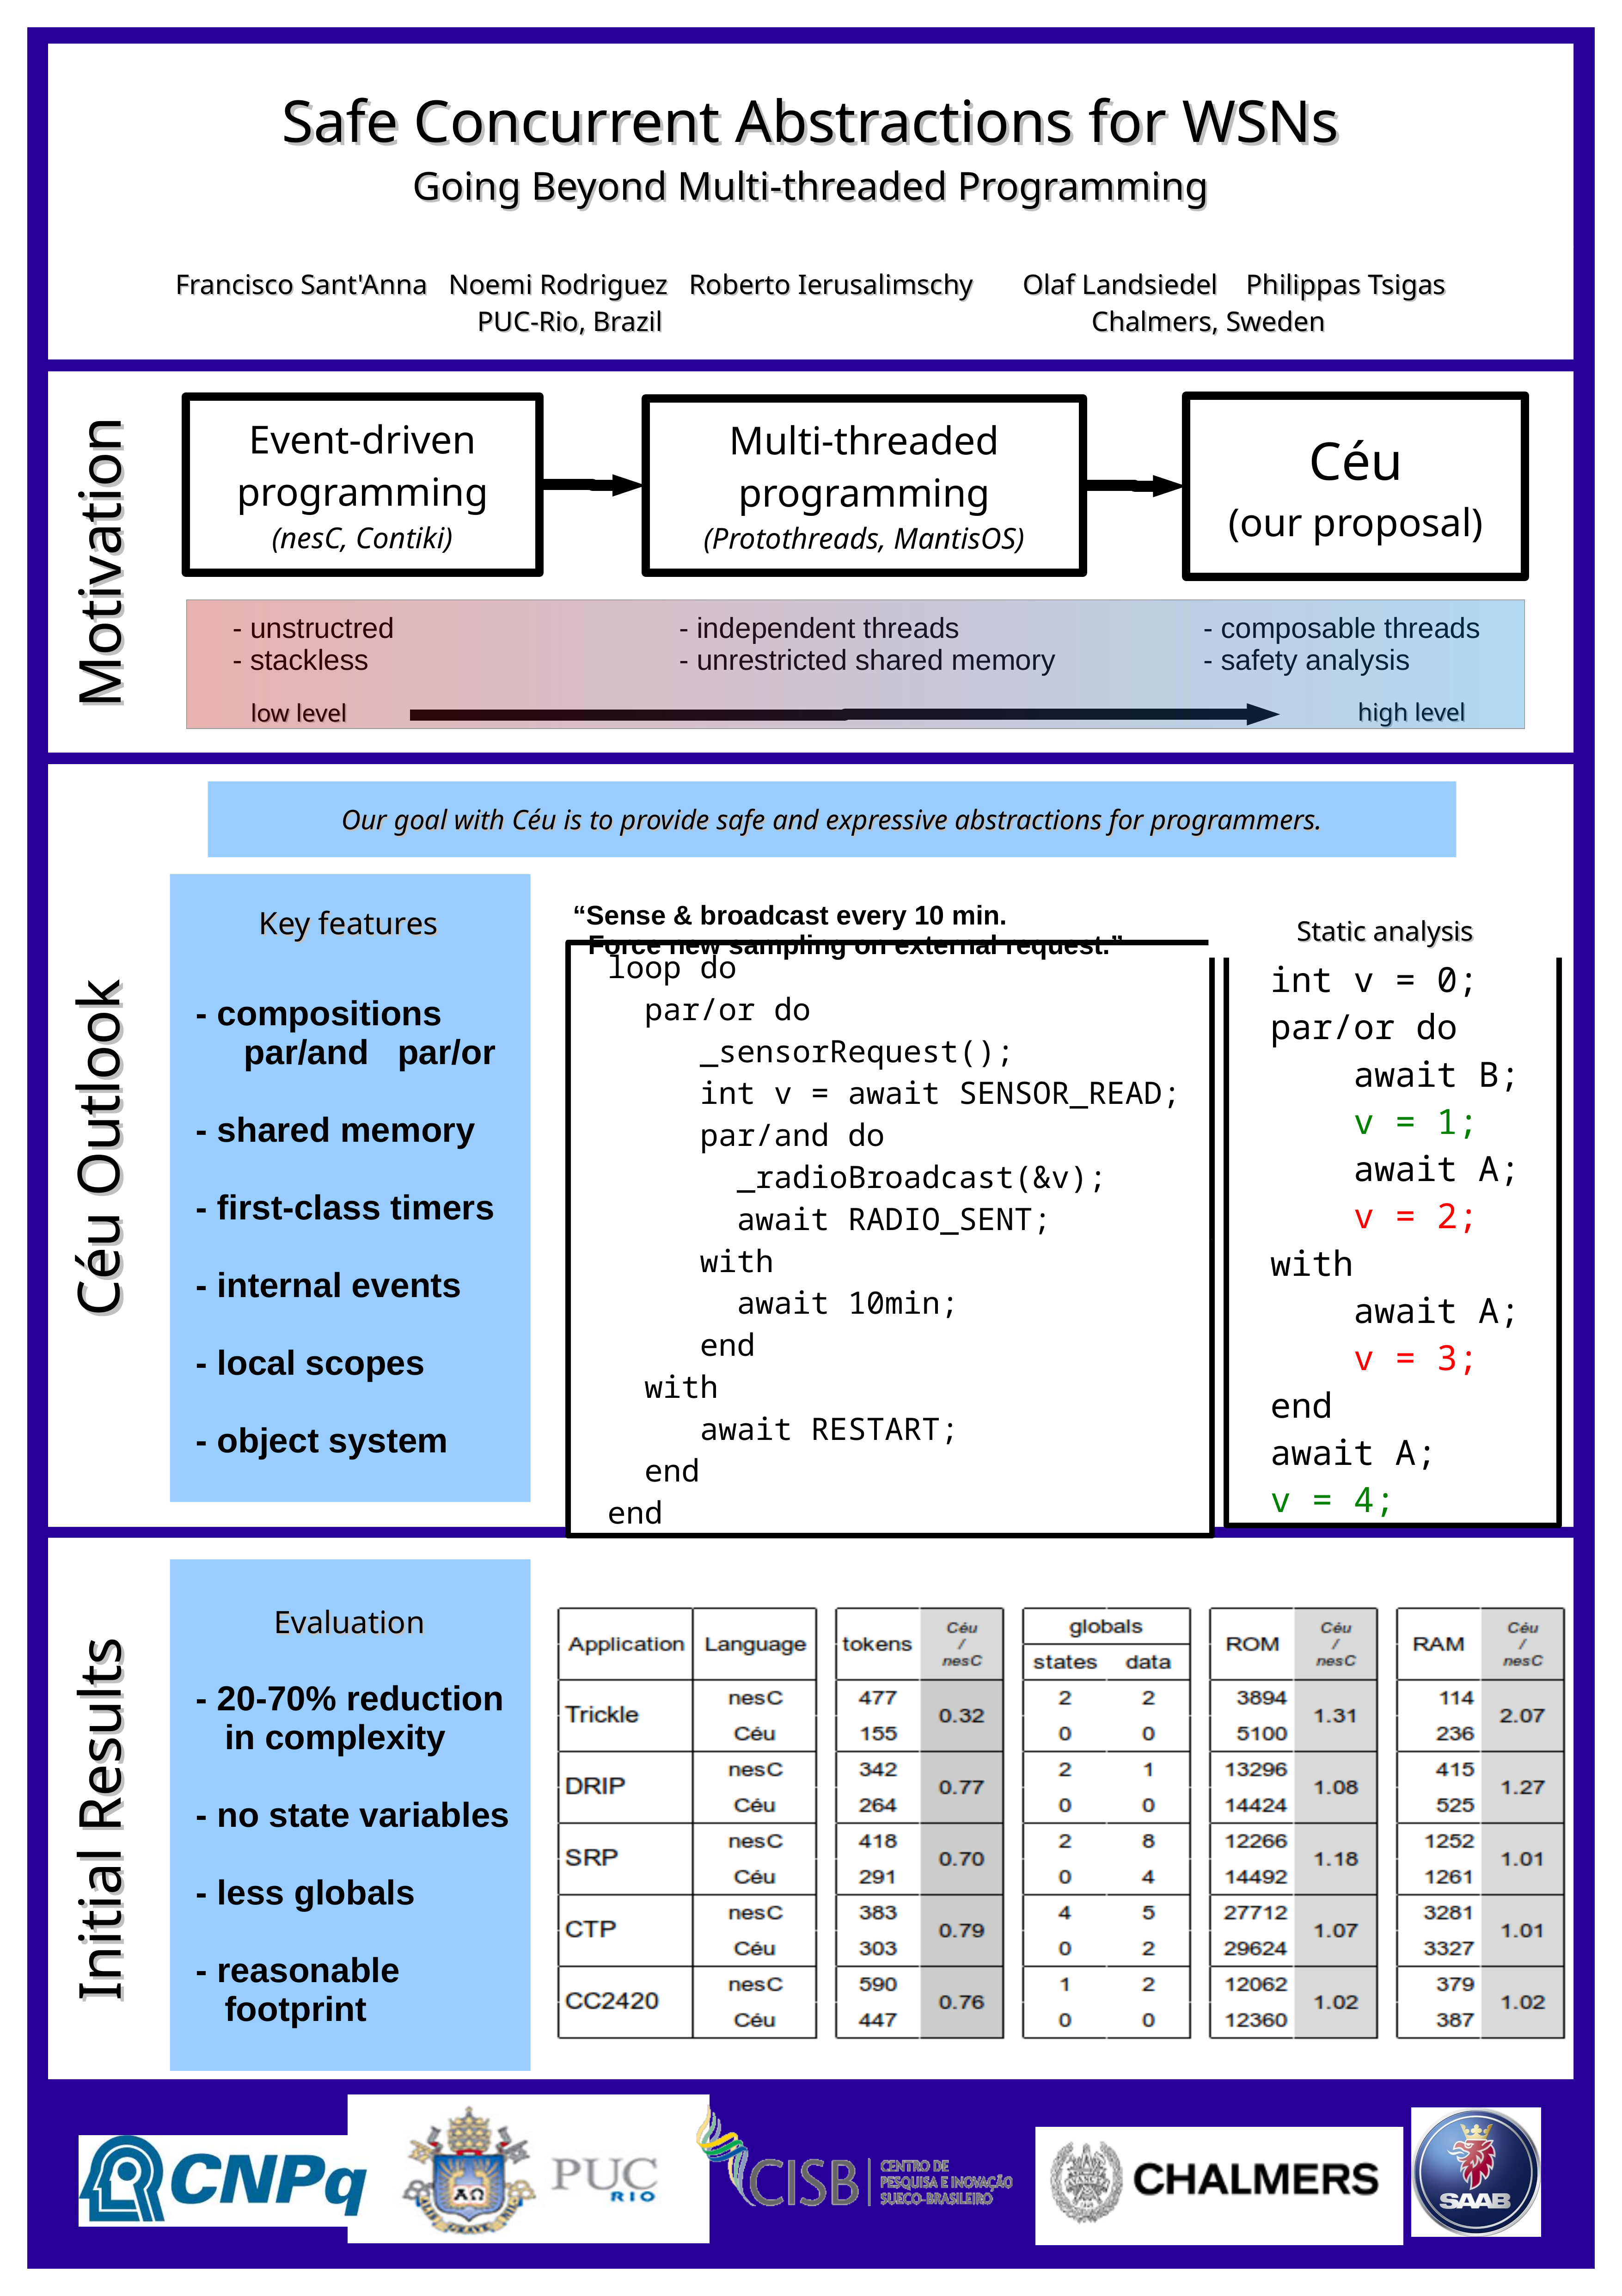

Safe Concurrent Abstractions for WSNs
Going Beyond Multi-threaded Programming
Francisco Sant'Anna Noemi Rodriguez Roberto Ierusalimschy Olaf Landsiedel Philippas Tsigas
 PUC-Rio, Brazil Chalmers, Sweden
#
Céu
(our proposal)
Event-driven programming
(nesC, Contiki)
Multi-threaded programming
(Protothreads, MantisOS)
Motivation
- unstructred
- stackless
- independent threads
- unrestricted shared memory
- composable threads
- safety analysis
high level
low level
Our goal with Céu is to provide safe and expressive abstractions for programmers.
 - compositions
 par/and par/or
 - shared memory
 - first-class timers
 - internal events
 - local scopes
 - object system
Key features
“Sense & broadcast every 10 min.
 Force new sampling on external request.”
Static analysis
 loop do
 par/or do
 _sensorRequest();
 int v = await SENSOR_READ;
 par/and do
 _radioBroadcast(&v);
 await RADIO_SENT;
 with
 await 10min;
 end
 with
 await RESTART;
 end
 end
 int v = 0;
 par/or do
 await B;
 v = 1;
 await A;
 v = 2;
 with
 await A;
 v = 3;
 end
 await A;
 v = 4;
Céu Outlook
 - 20-70% reduction
 in complexity
 - no state variables
 - less globals
 - reasonable
 footprint
Evaluation
Initial Results